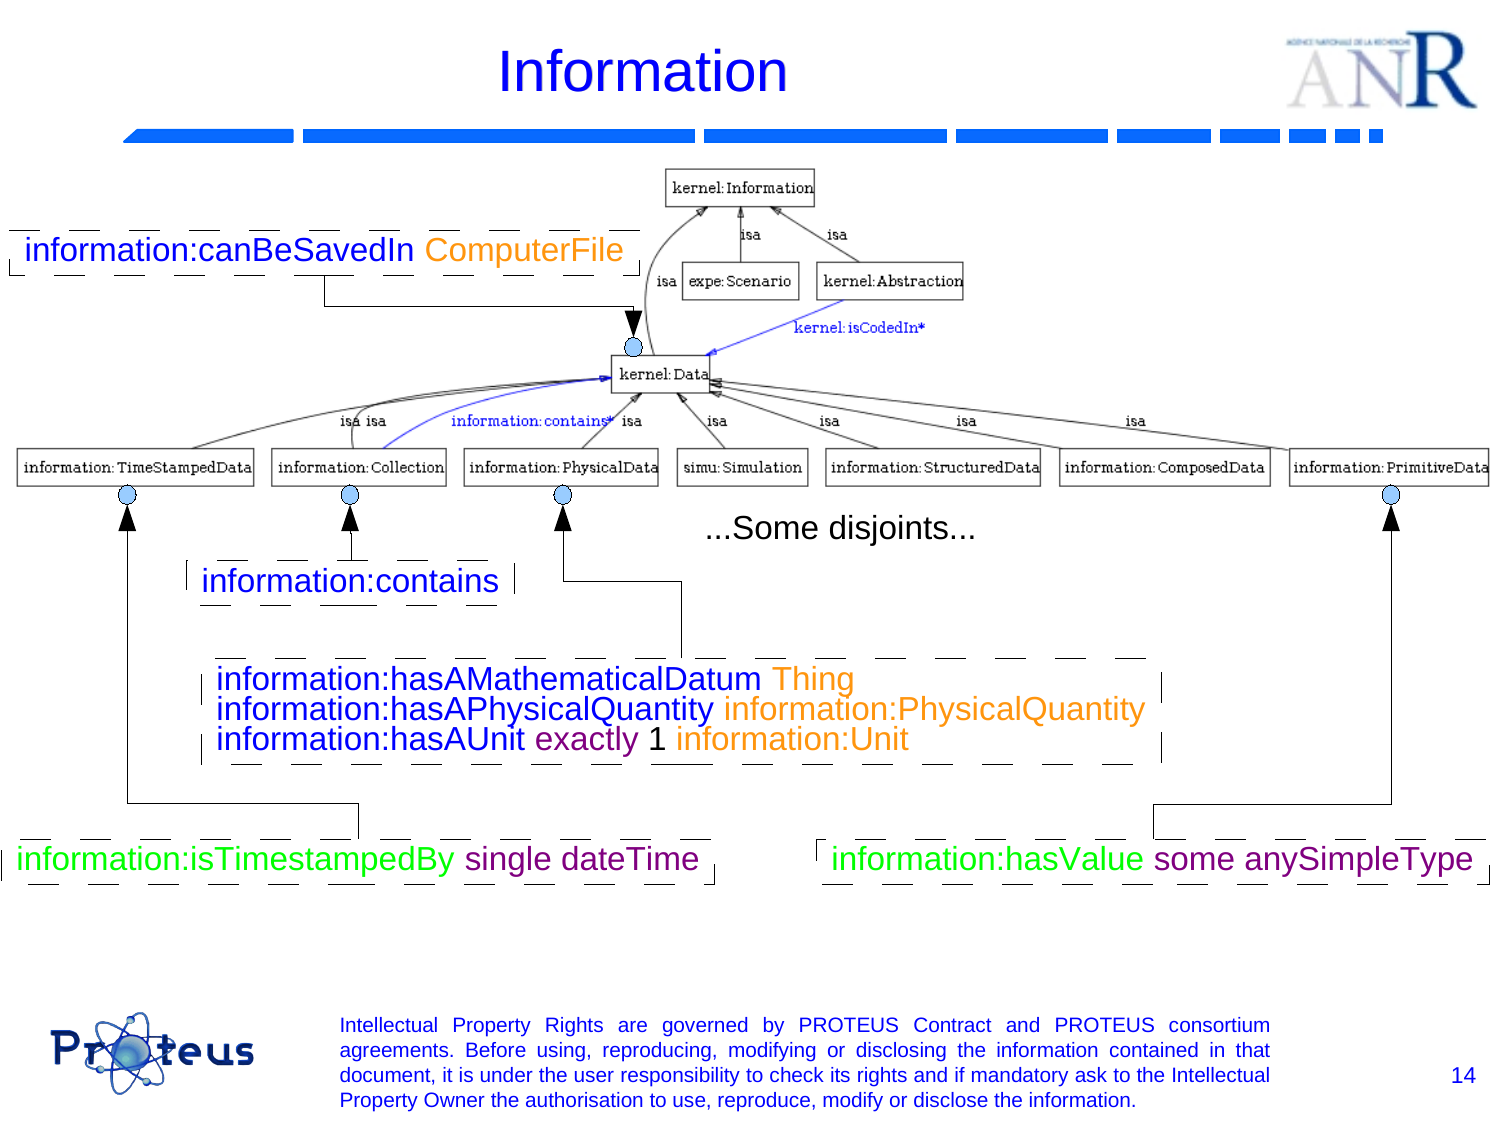

# Information
information:canBeSavedIn ComputerFile
...Some disjoints...
information:contains
information:hasAMathematicalDatum Thing
information:hasAPhysicalQuantity information:PhysicalQuantity
information:hasAUnit exactly 1 information:Unit
information:isTimestampedBy single dateTime
information:hasValue some anySimpleType
14